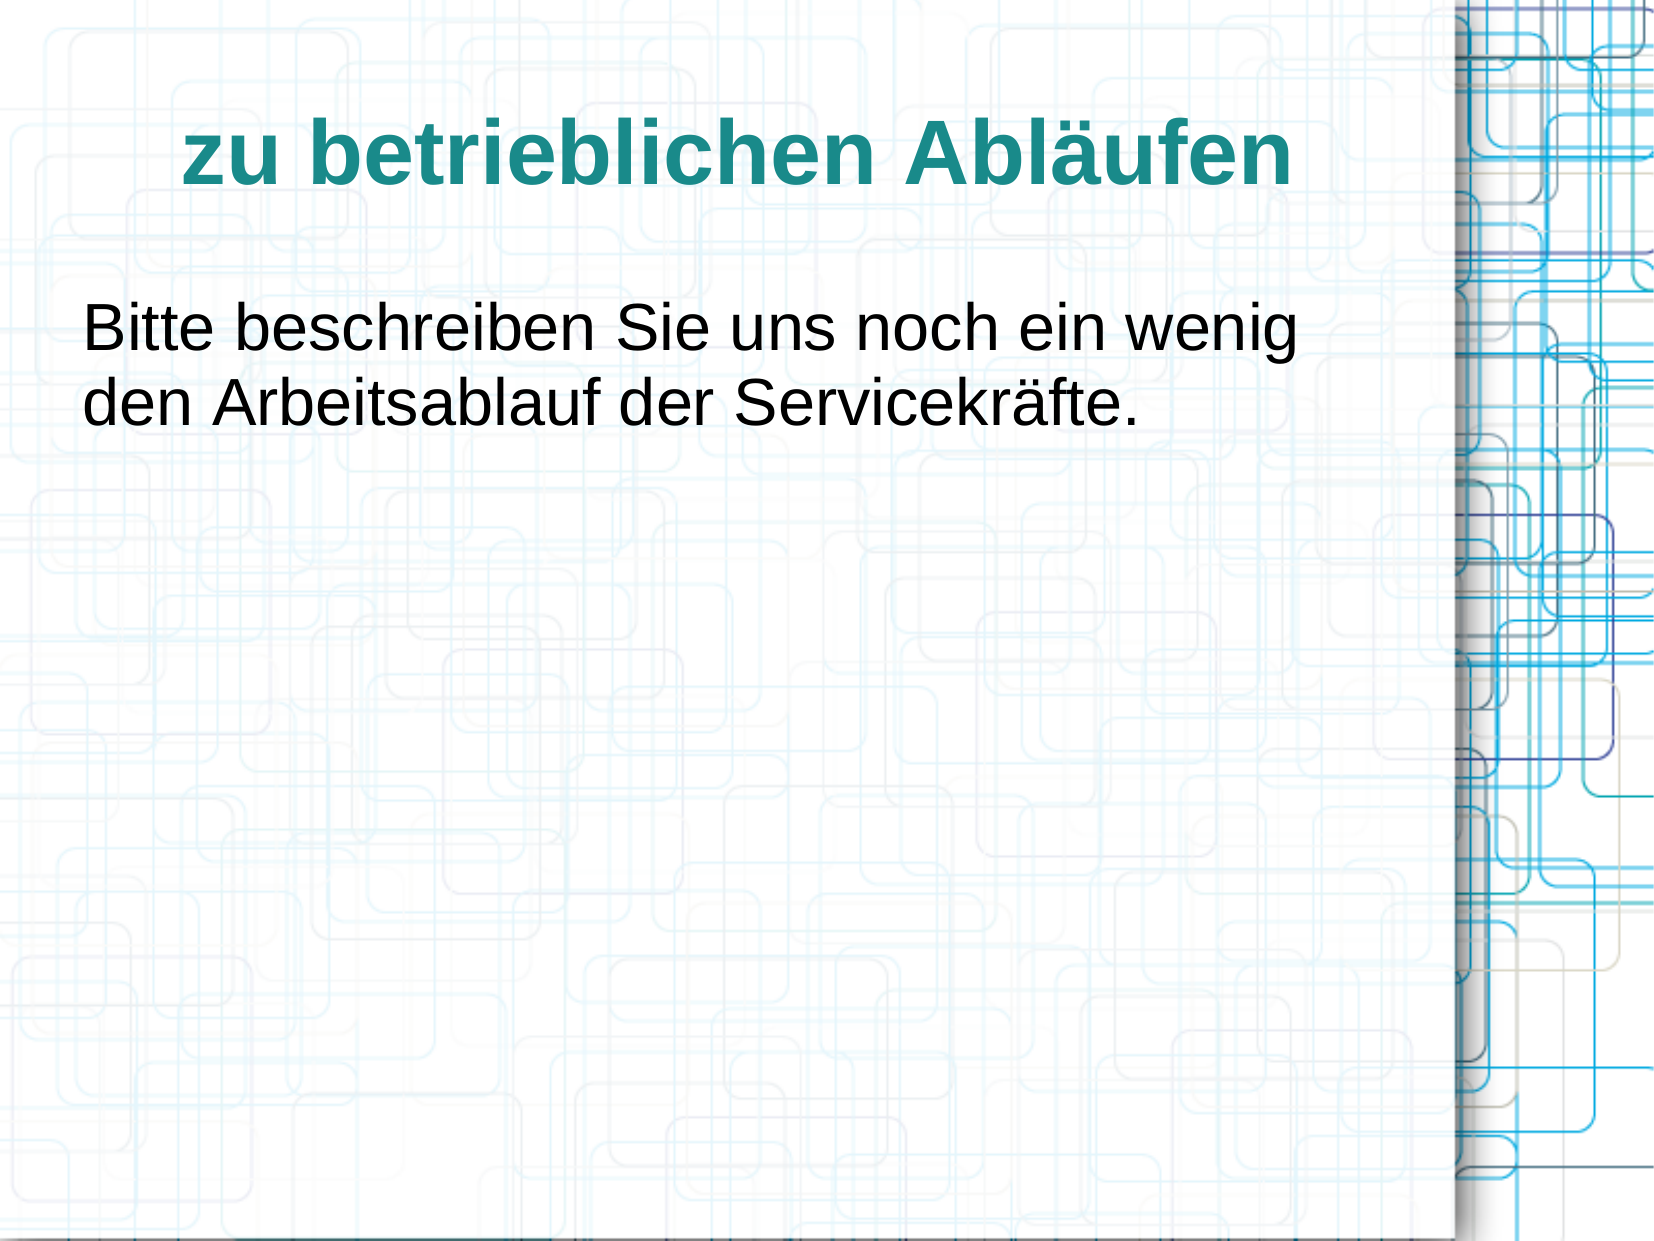

# zu betrieblichen Abläufen
Bitte beschreiben Sie uns noch ein wenig den Arbeitsablauf der Servicekräfte.